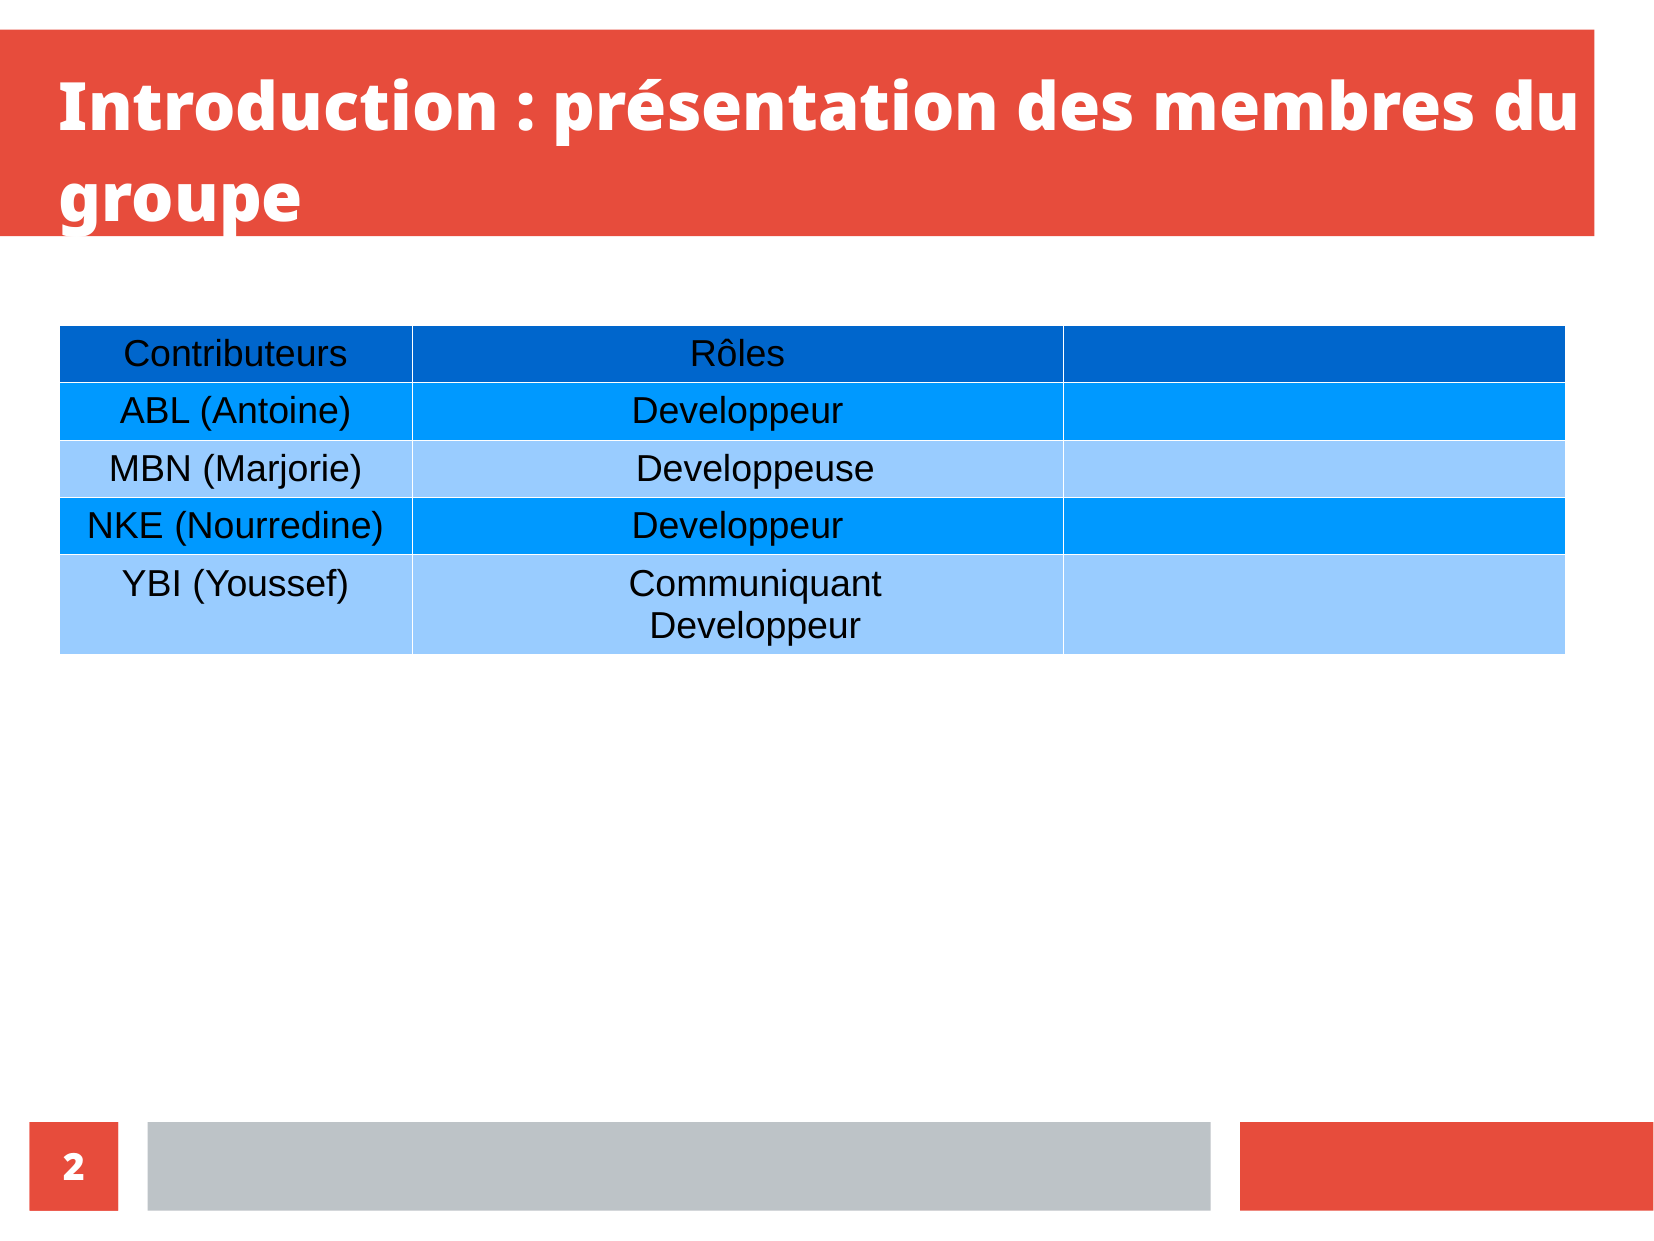

# Introduction : présentation des membres du groupe
| Contributeurs | Rôles | |
| --- | --- | --- |
| ABL (Antoine) | Developpeur | |
| MBN (Marjorie) | Developpeuse | |
| NKE (Nourredine) | Developpeur | |
| YBI (Youssef) | Communiquant Developpeur | |
2